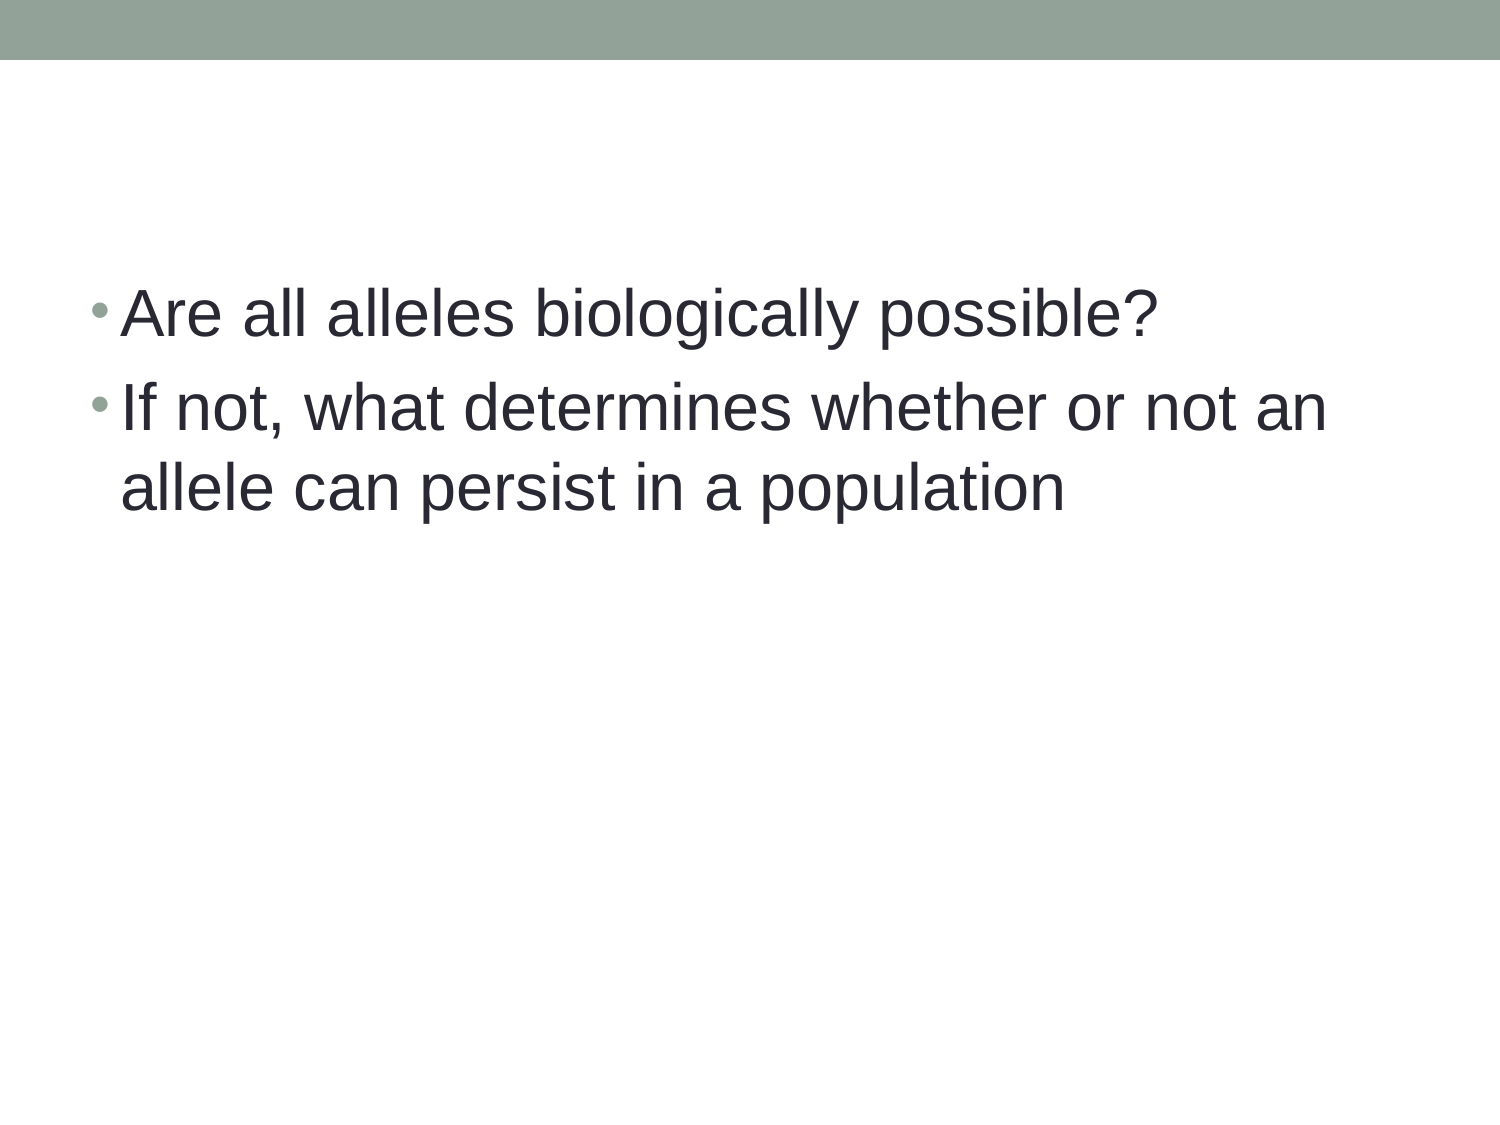

#
Are all alleles biologically possible?
If not, what determines whether or not an allele can persist in a population